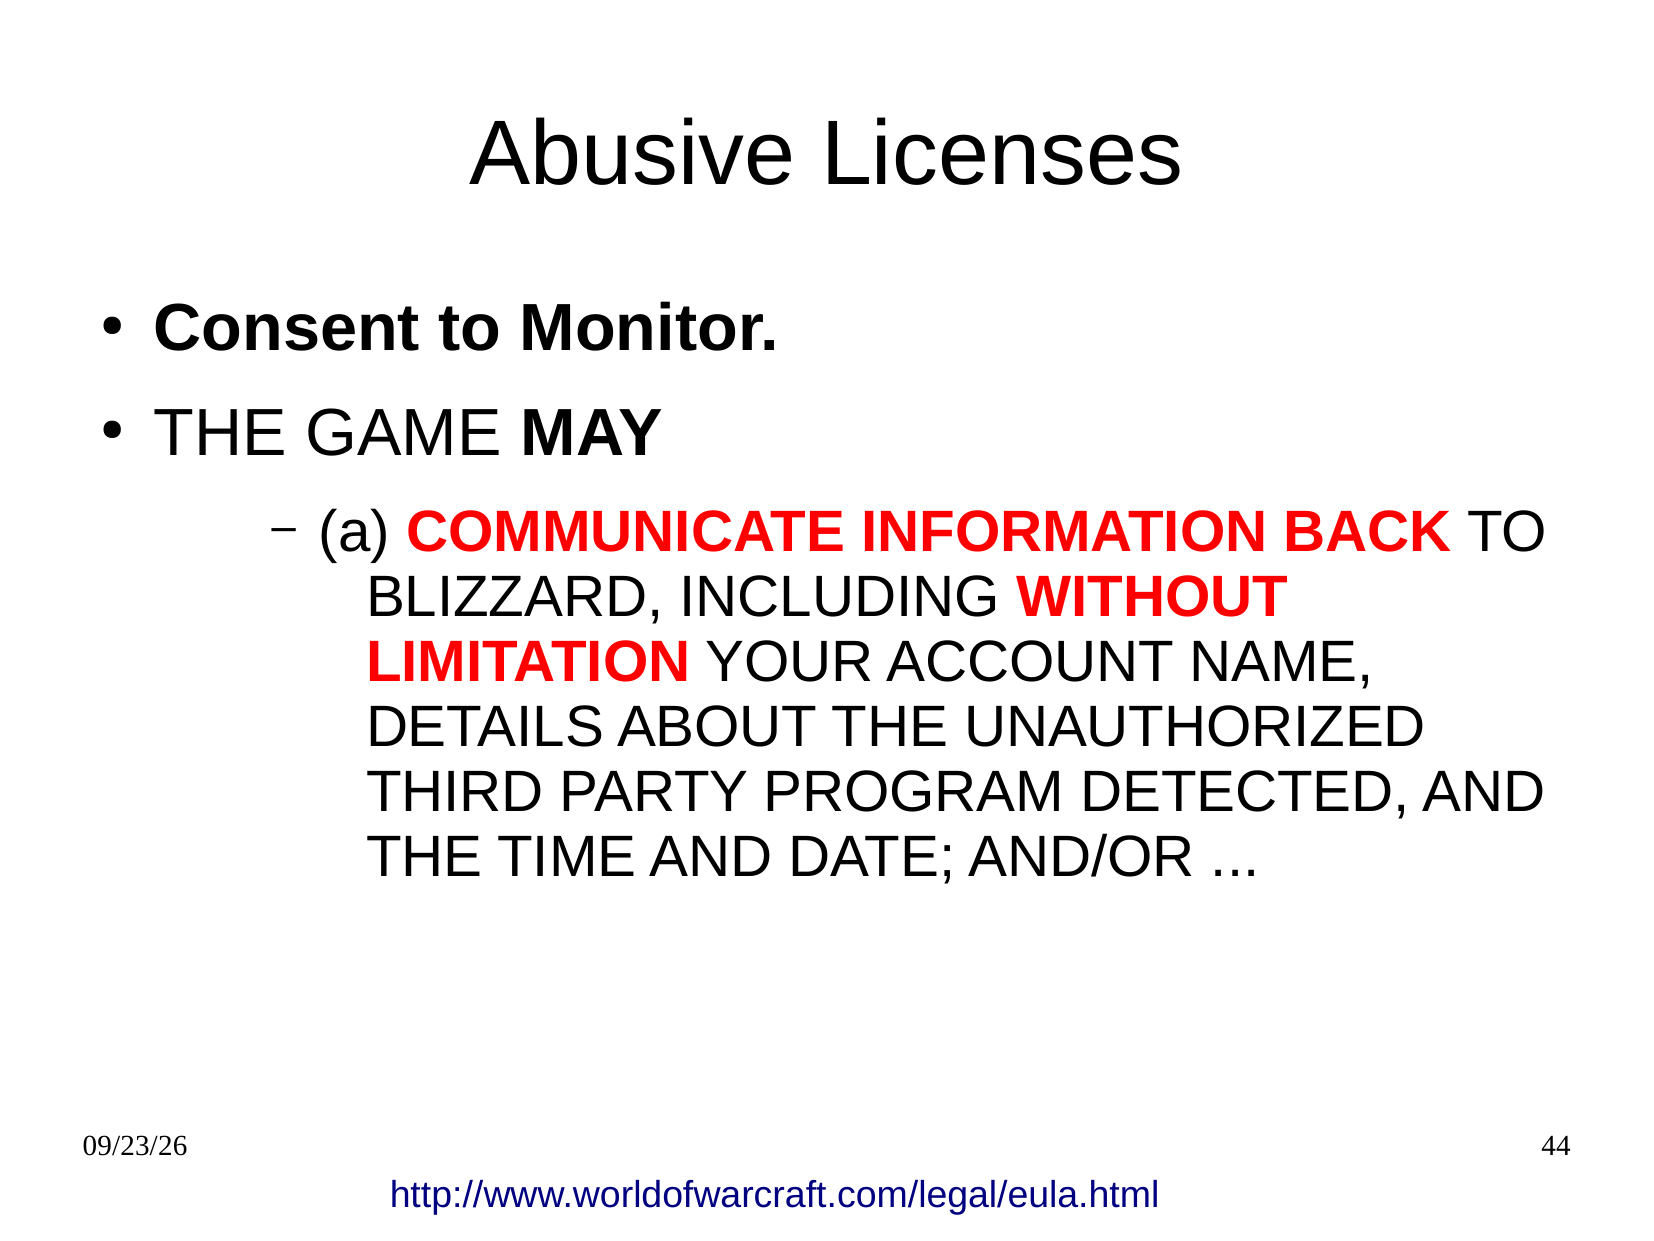

# Abusive Licenses
Consent to Monitor.
THE GAME MAY
(a) COMMUNICATE INFORMATION BACK TO BLIZZARD, INCLUDING WITHOUT LIMITATION YOUR ACCOUNT NAME, DETAILS ABOUT THE UNAUTHORIZED THIRD PARTY PROGRAM DETECTED, AND THE TIME AND DATE; AND/OR ...
44
http://www.worldofwarcraft.com/legal/eula.html